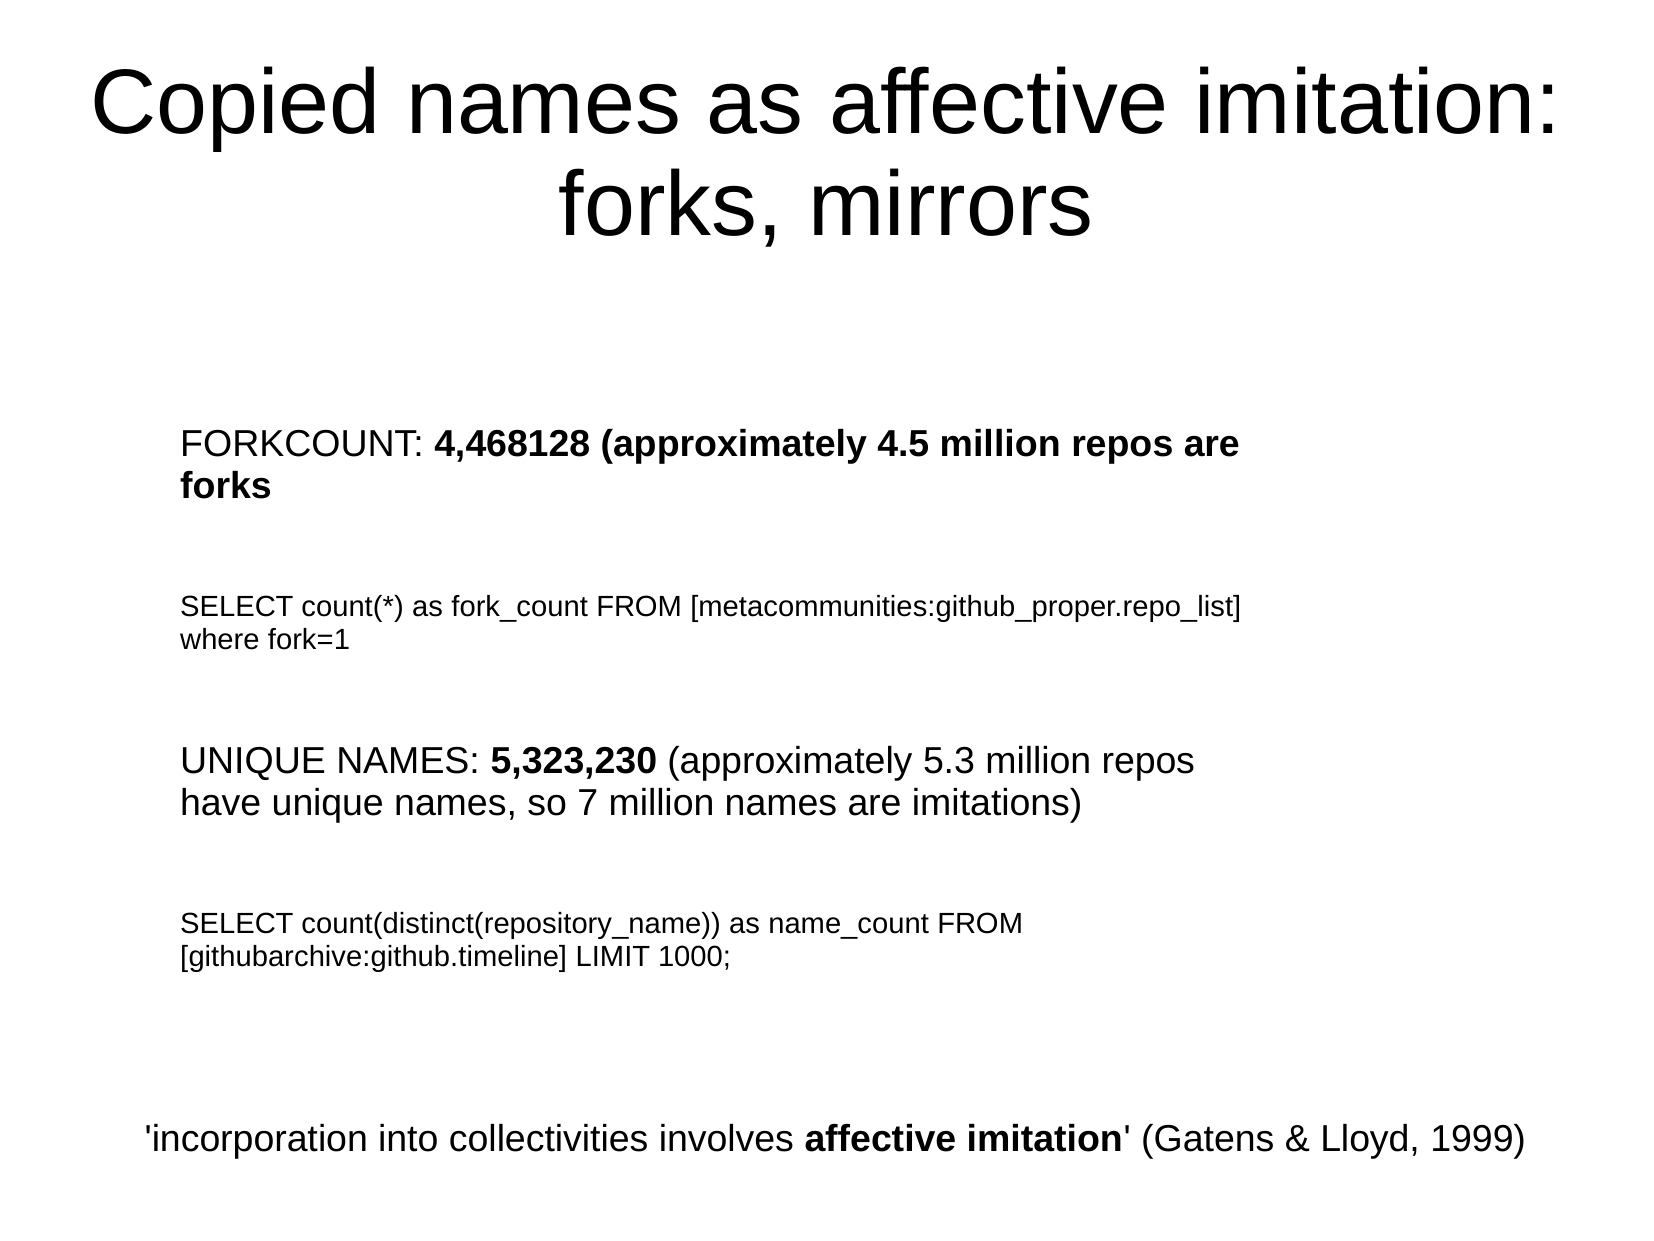

# Copied names as affective imitation: forks, mirrors
FORKCOUNT: 4,468128 (approximately 4.5 million repos are forks
SELECT count(*) as fork_count FROM [metacommunities:github_proper.repo_list] where fork=1
UNIQUE NAMES: 5,323,230 (approximately 5.3 million repos have unique names, so 7 million names are imitations)
SELECT count(distinct(repository_name)) as name_count FROM [githubarchive:github.timeline] LIMIT 1000;
'incorporation into collectivities involves affective imitation' (Gatens & Lloyd, 1999)